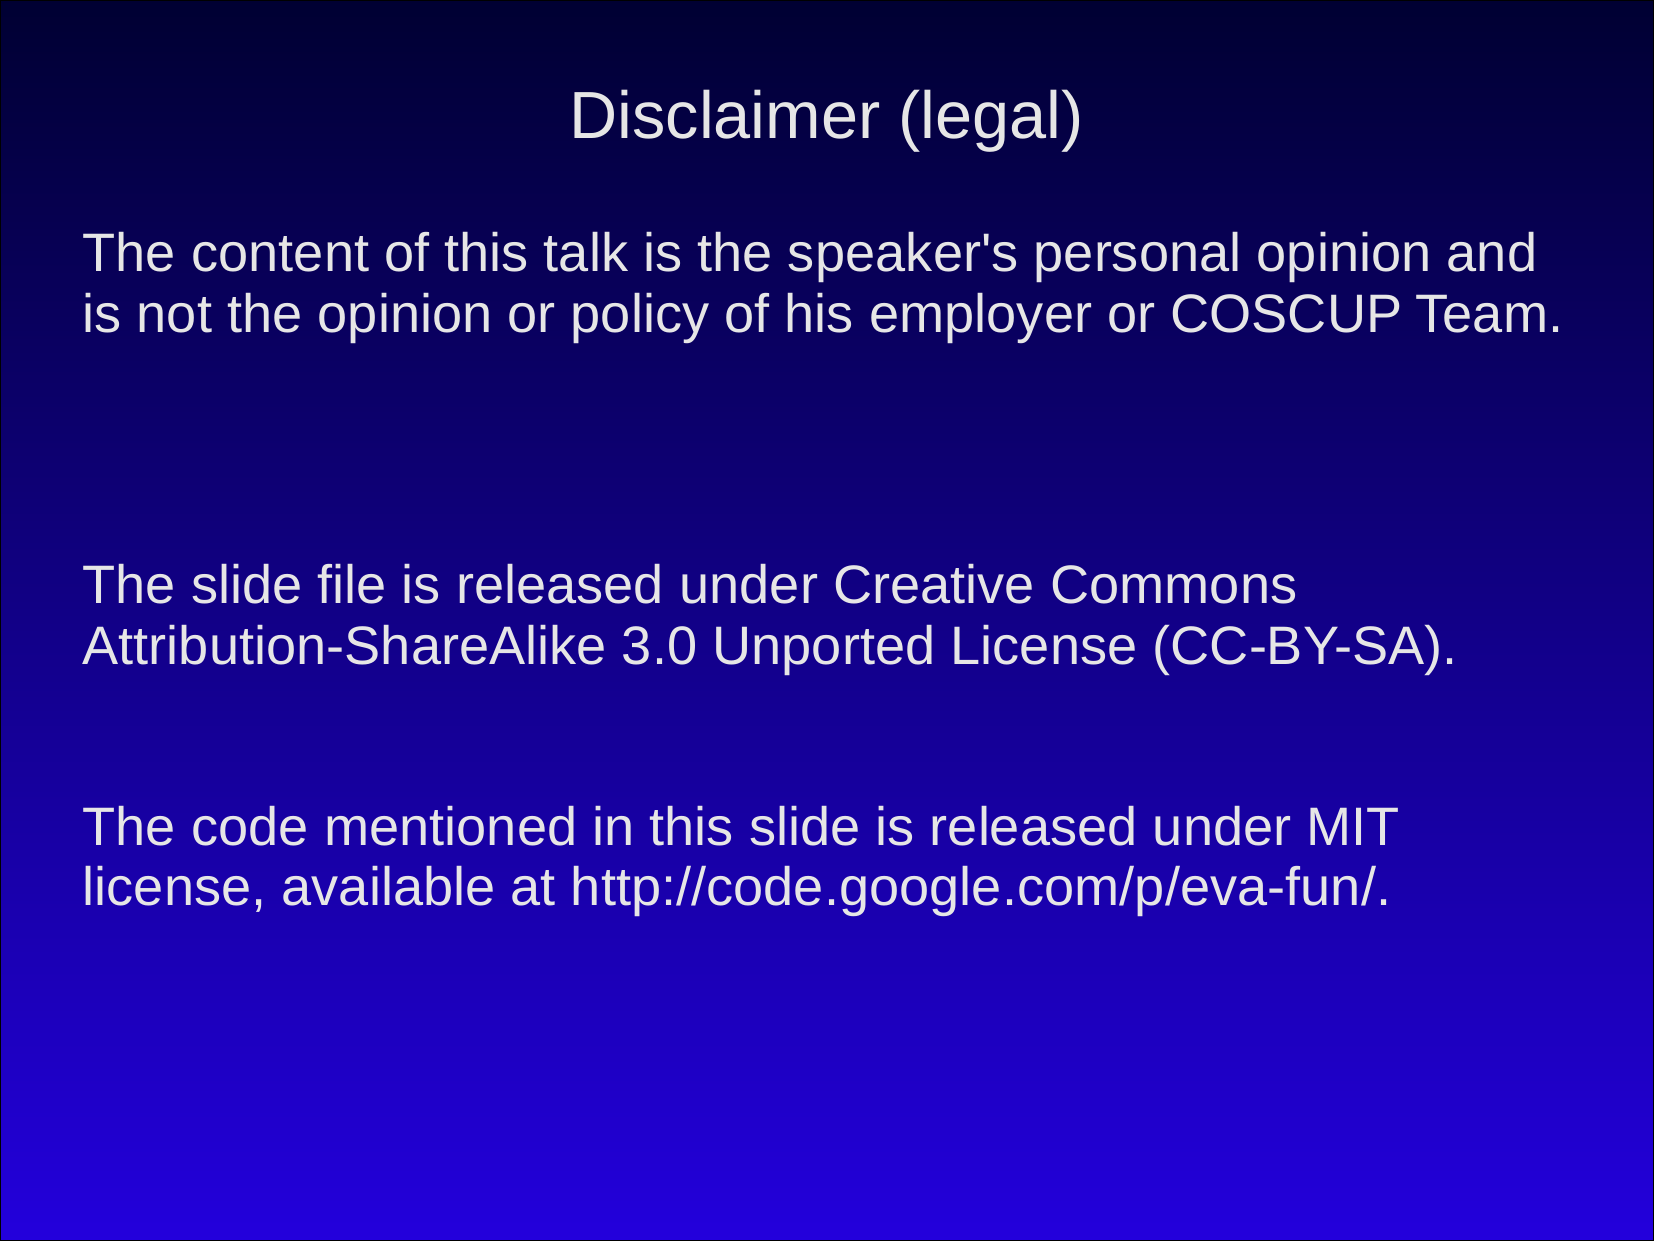

# Disclaimer (legal)
The content of this talk is the speaker's personal opinion and is not the opinion or policy of his employer or COSCUP Team.
The slide file is released under Creative Commons Attribution-ShareAlike 3.0 Unported License (CC-BY-SA).
The code mentioned in this slide is released under MIT license, available at http://code.google.com/p/eva-fun/.